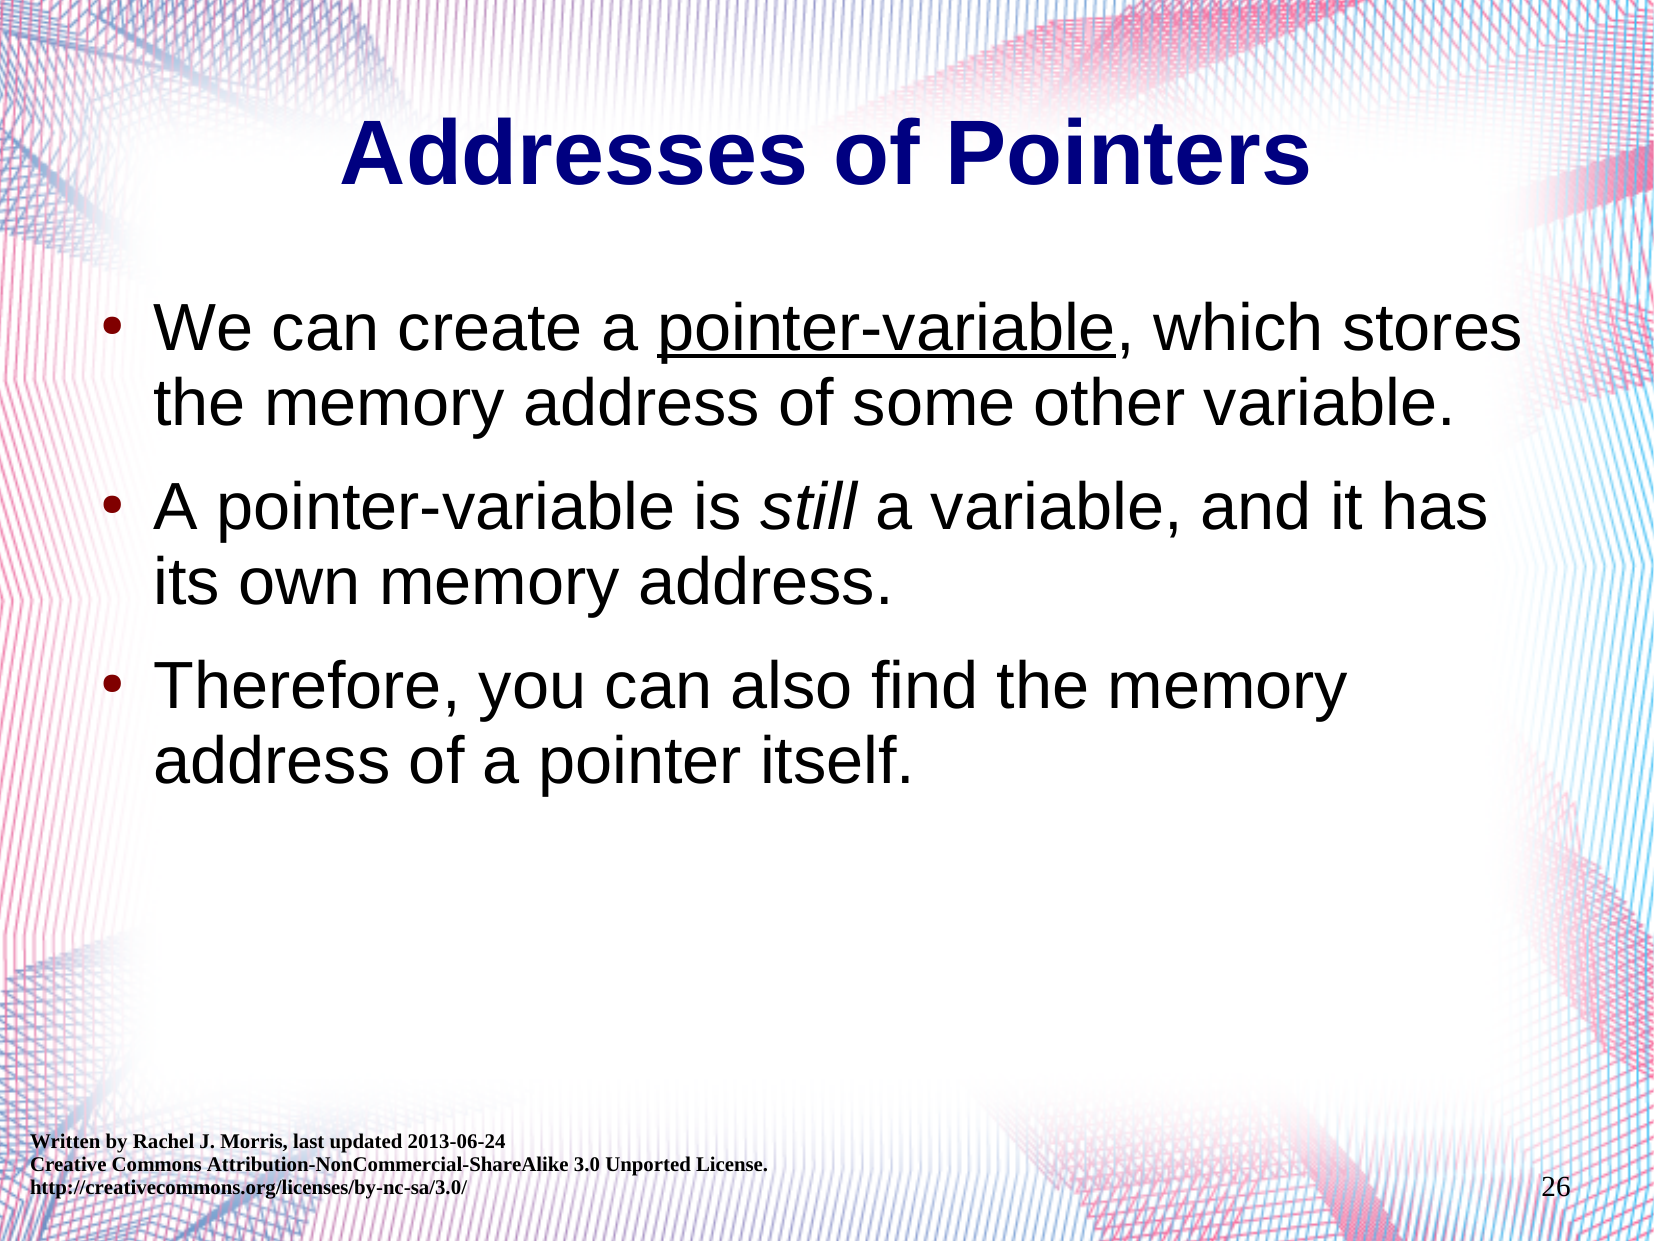

# Addresses of Pointers
We can create a pointer-variable, which stores the memory address of some other variable.
A pointer-variable is still a variable, and it has its own memory address.
Therefore, you can also find the memory address of a pointer itself.
26